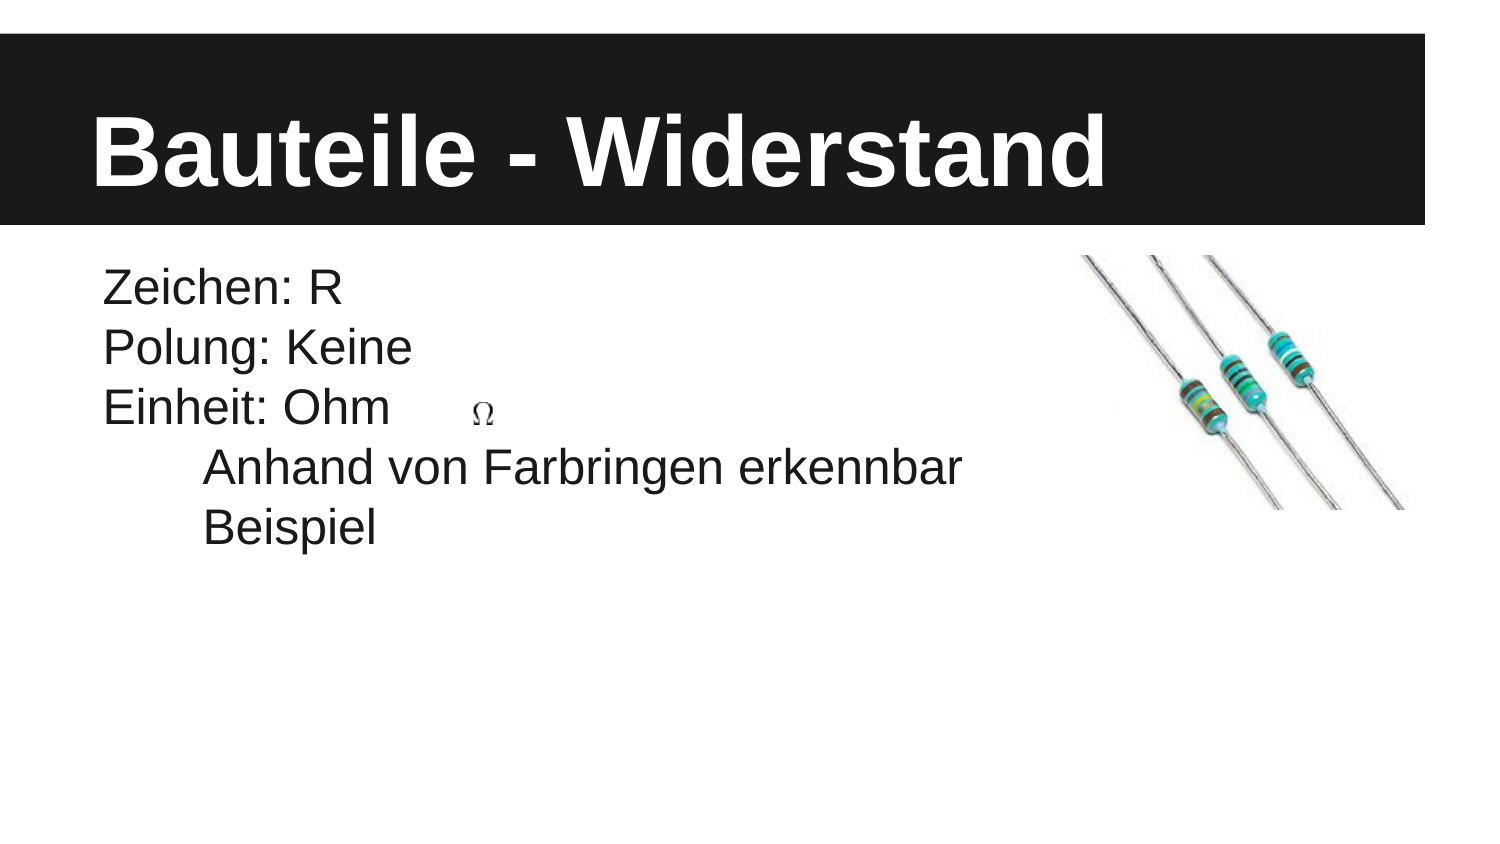

# Bauteile - Widerstand
Zeichen: R
Polung: Keine
Einheit: Ohm
Anhand von Farbringen erkennbar
Beispiel